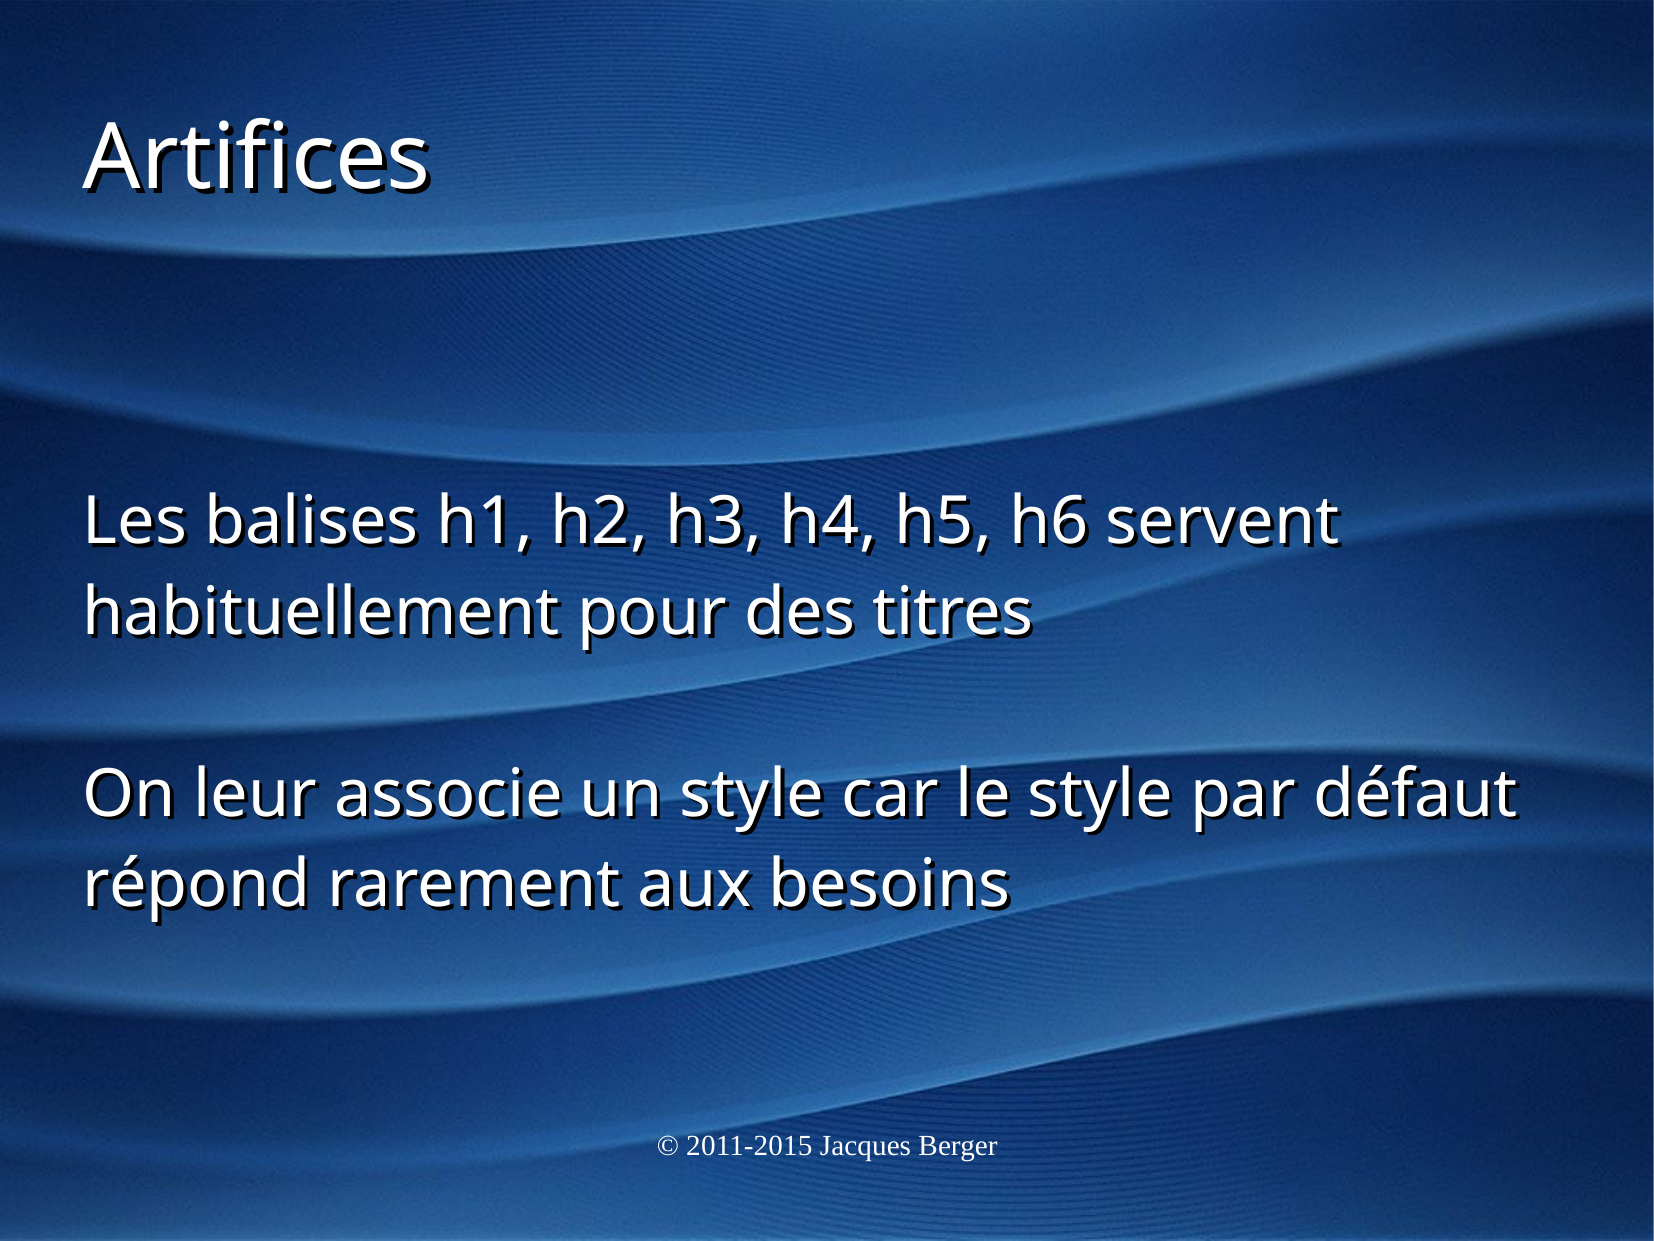

# Artifices
Les balises h1, h2, h3, h4, h5, h6 servent habituellement pour des titres
On leur associe un style car le style par défaut répond rarement aux besoins
© 2011-2015 Jacques Berger